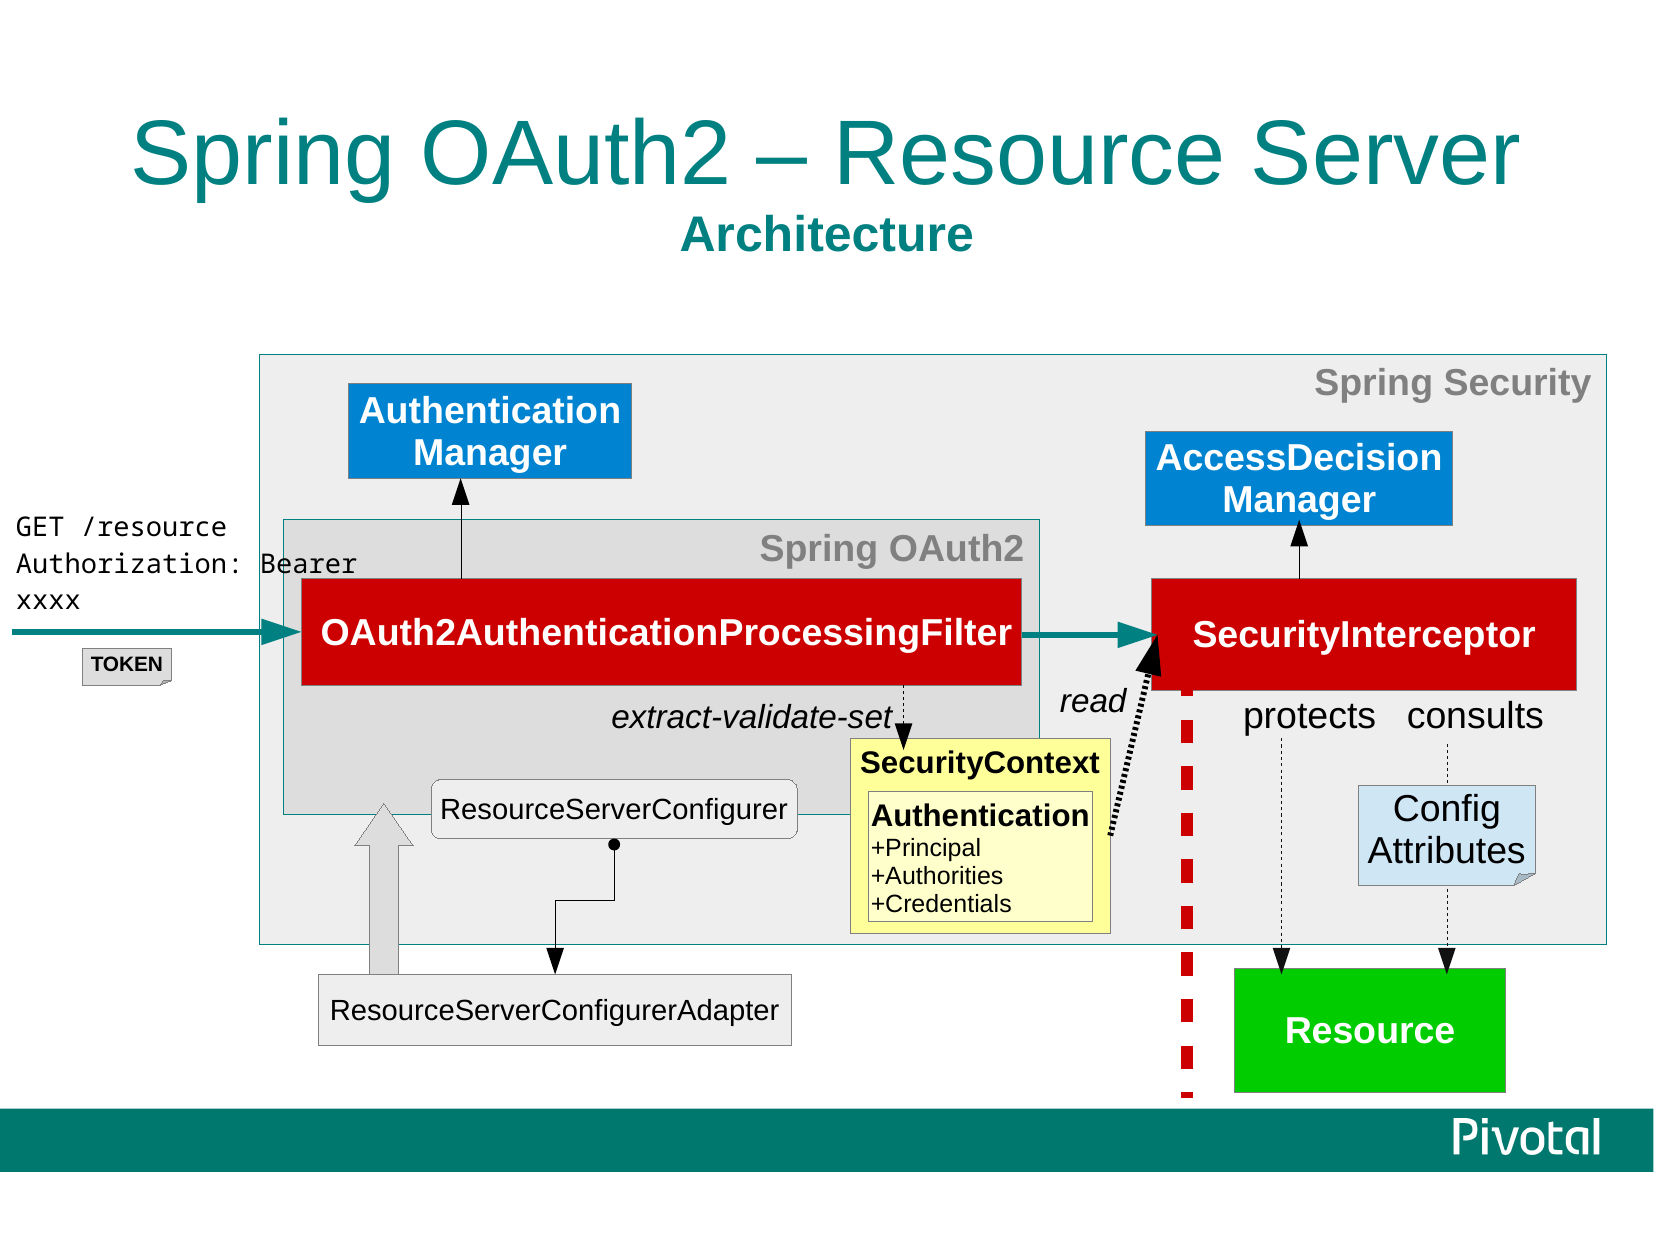

# Spring OAuth2 – Resource Server
Architecture
Spring Security
Authentication
Manager
AccessDecision
Manager
GET /resource
Authorization: Bearer xxxx
Spring OAuth2
 OAuth2AuthenticationProcessingFilter
SecurityInterceptor
TOKEN
read
protects
consults
extract-validate-set
SecurityContext
ResourceServerConfigurer
Config
Attributes
Authentication
+Principal
+Authorities
+Credentials
Resource
ResourceServerConfigurerAdapter